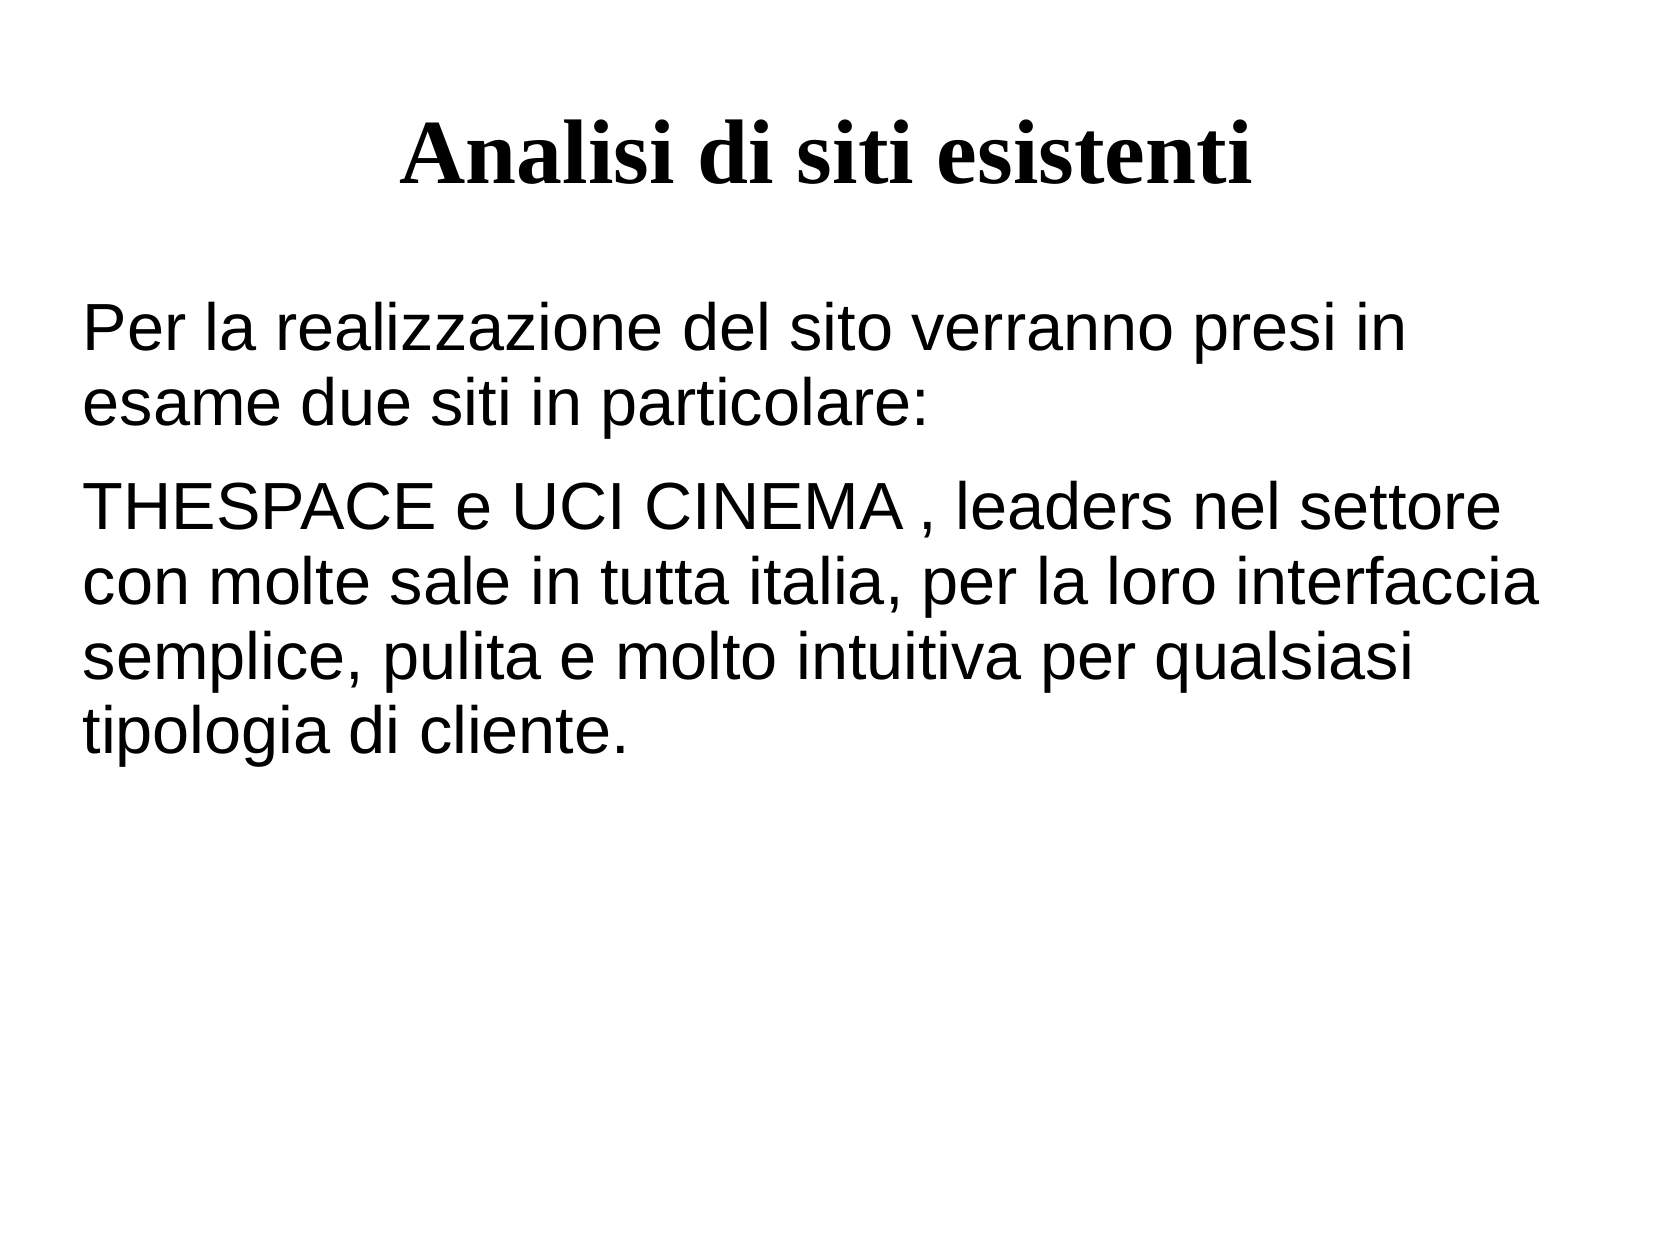

# Analisi di siti esistenti
Per la realizzazione del sito verranno presi in esame due siti in particolare:
THESPACE e UCI CINEMA , leaders nel settore con molte sale in tutta italia, per la loro interfaccia semplice, pulita e molto intuitiva per qualsiasi tipologia di cliente.